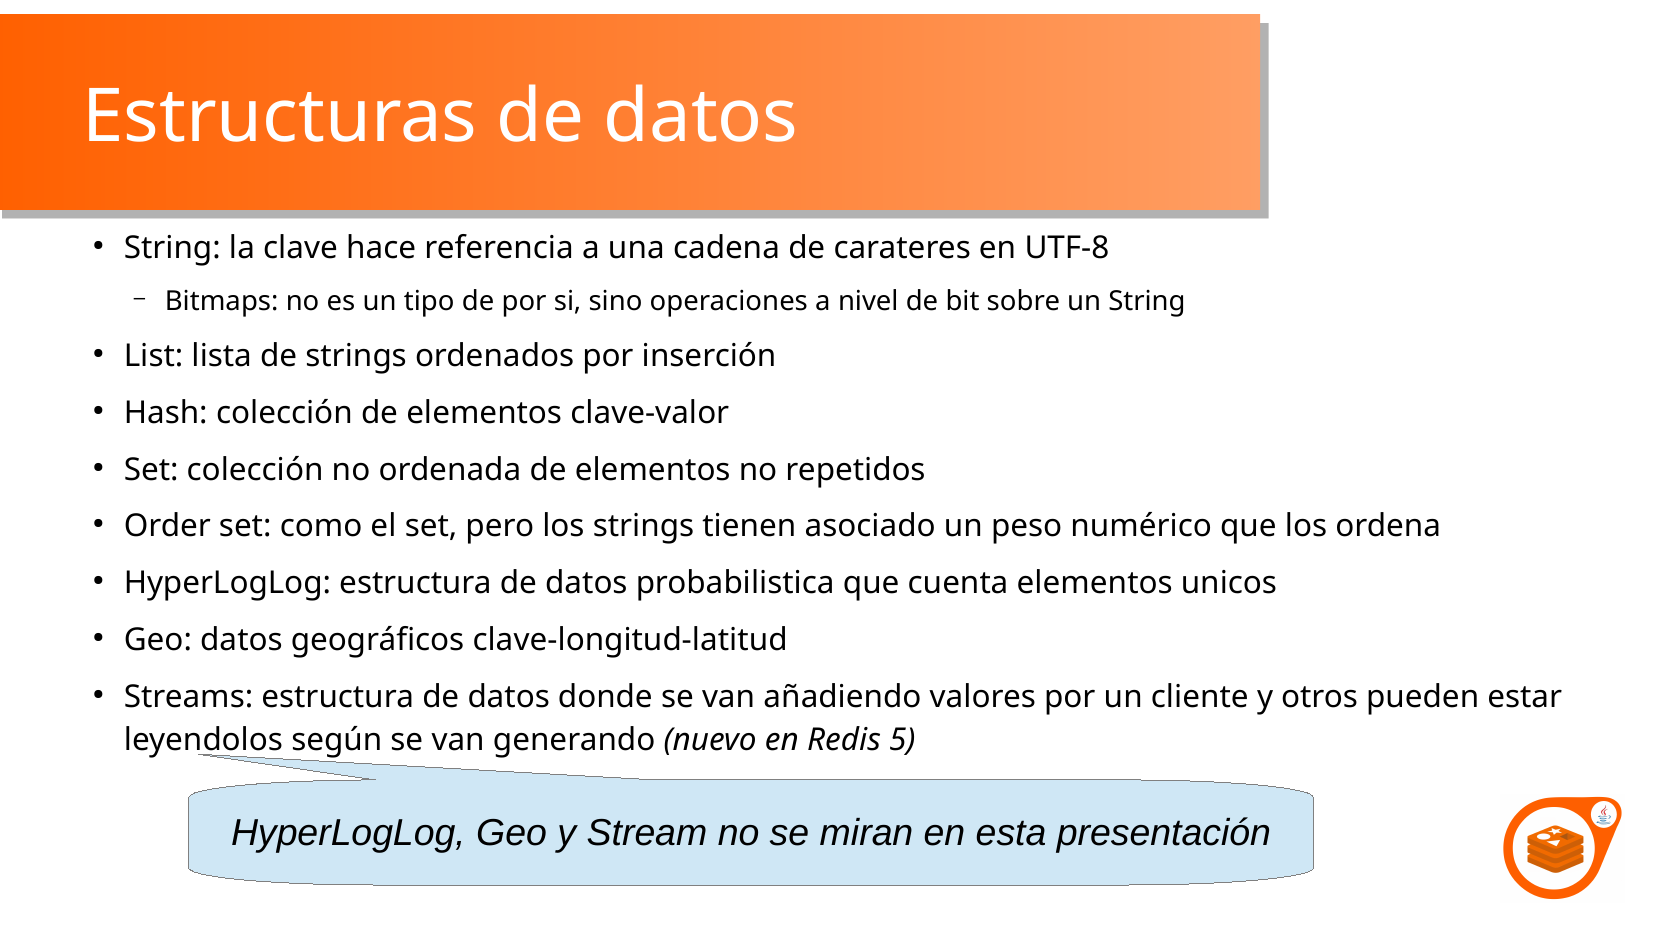

# Estructuras de datos
String: la clave hace referencia a una cadena de carateres en UTF-8
Bitmaps: no es un tipo de por si, sino operaciones a nivel de bit sobre un String
List: lista de strings ordenados por inserción
Hash: colección de elementos clave-valor
Set: colección no ordenada de elementos no repetidos
Order set: como el set, pero los strings tienen asociado un peso numérico que los ordena
HyperLogLog: estructura de datos probabilistica que cuenta elementos unicos
Geo: datos geográficos clave-longitud-latitud
Streams: estructura de datos donde se van añadiendo valores por un cliente y otros pueden estar leyendolos según se van generando (nuevo en Redis 5)
HyperLogLog, Geo y Stream no se miran en esta presentación